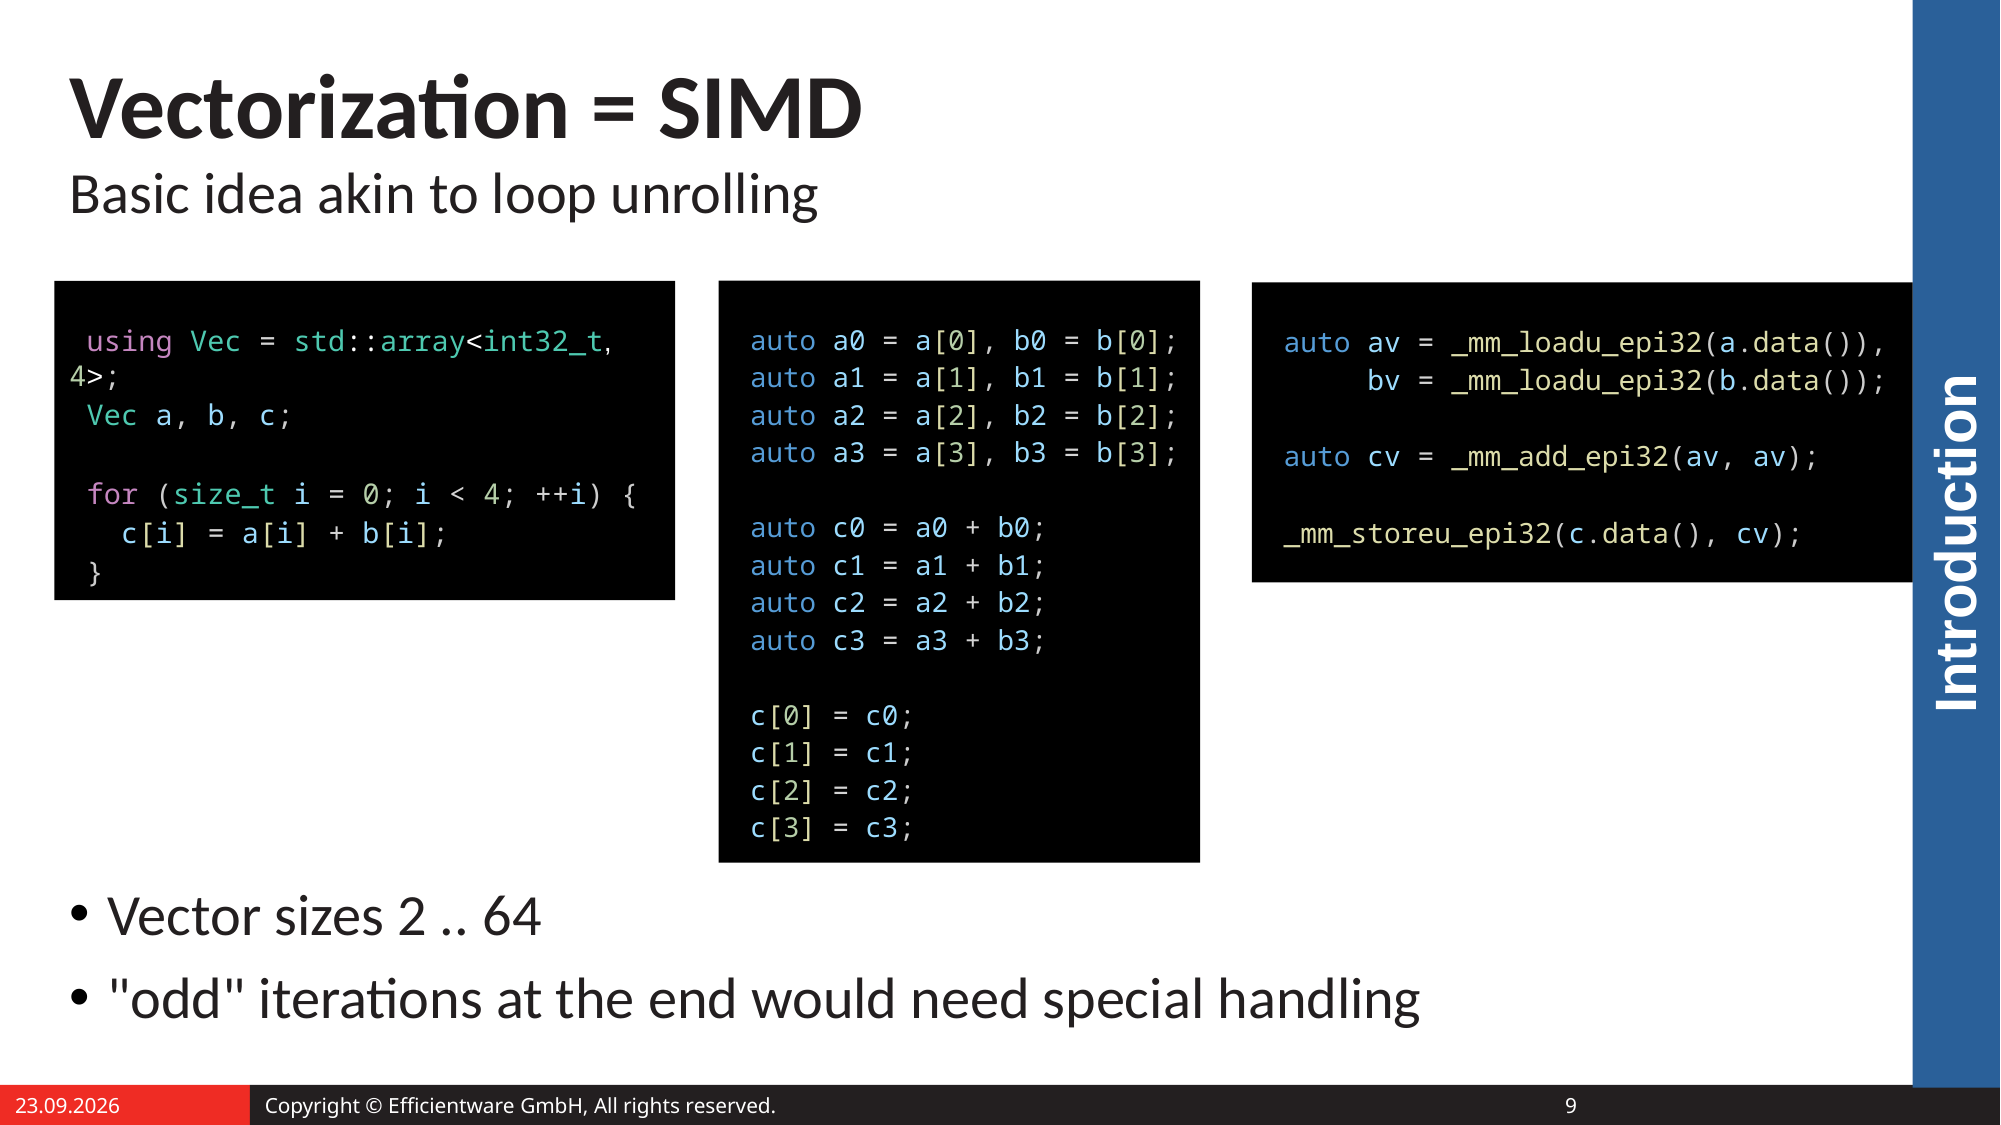

# Vectorization = SIMD
Basic idea akin to loop unrolling
 auto a0 = a[0], b0 = b[0];
 auto a1 = a[1], b1 = b[1];
 auto a2 = a[2], b2 = b[2];
 auto a3 = a[3], b3 = b[3];
 auto c0 = a0 + b0;
 auto c1 = a1 + b1;
 auto c2 = a2 + b2;
 auto c3 = a3 + b3;
 c[0] = c0;
 c[1] = c1;
 c[2] = c2;
 c[3] = c3;
 using Vec = std::array<int32_t, 4>;
 Vec a, b, c;
 for (size_t i = 0; i < 4; ++i) {
 c[i] = a[i] + b[i];
 }
 auto av = _mm_loadu_epi32(a.data()),
 bv = _mm_loadu_epi32(b.data());
 auto cv = _mm_add_epi32(av, av);
 _mm_storeu_epi32(c.data(), cv);
Introduction
Vector sizes 2 .. 64
"odd" iterations at the end would need special handling
Copyright © Efficientware GmbH, All rights reserved.